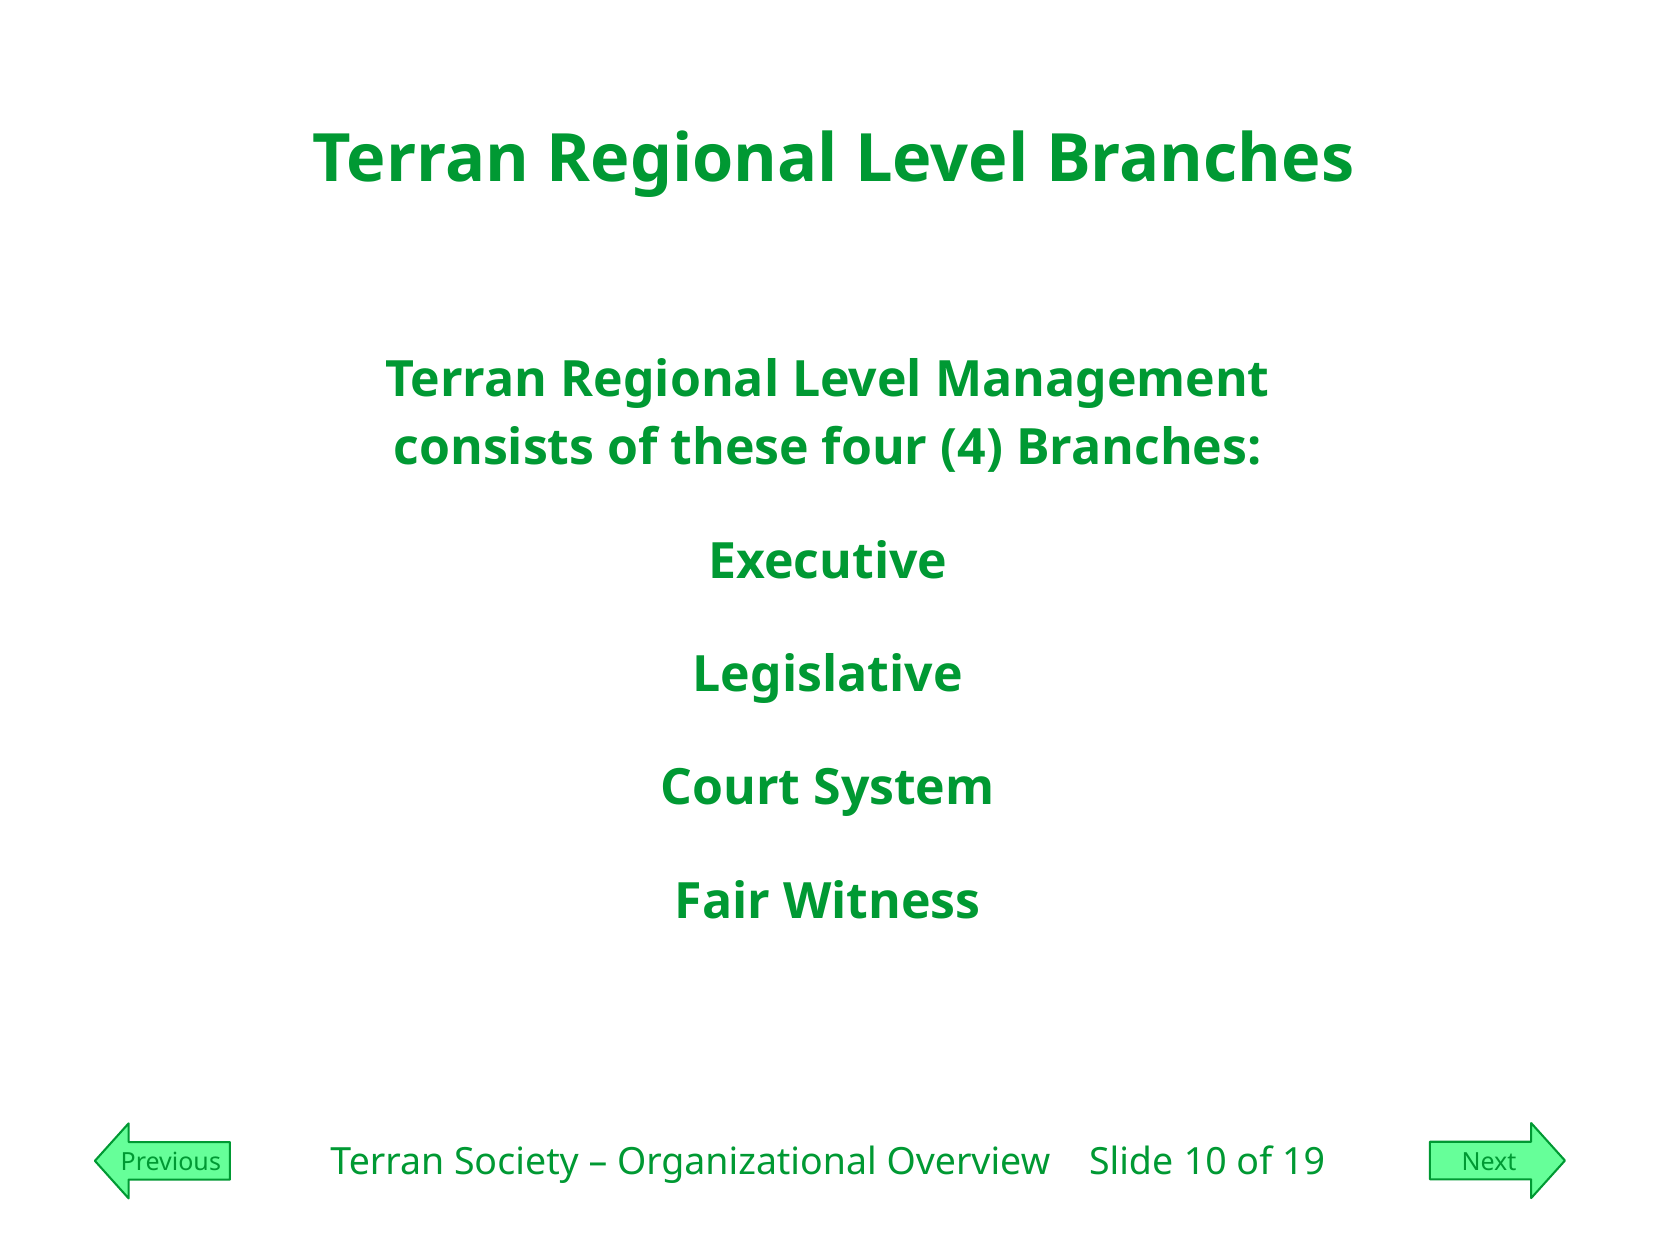

# Terran Regional Level Branches
Terran Regional Level Management
consists of these four (4) Branches:
Executive
Legislative
Court System
Fair Witness
Next
Previous
Terran Society – Organizational Overview Slide of 19